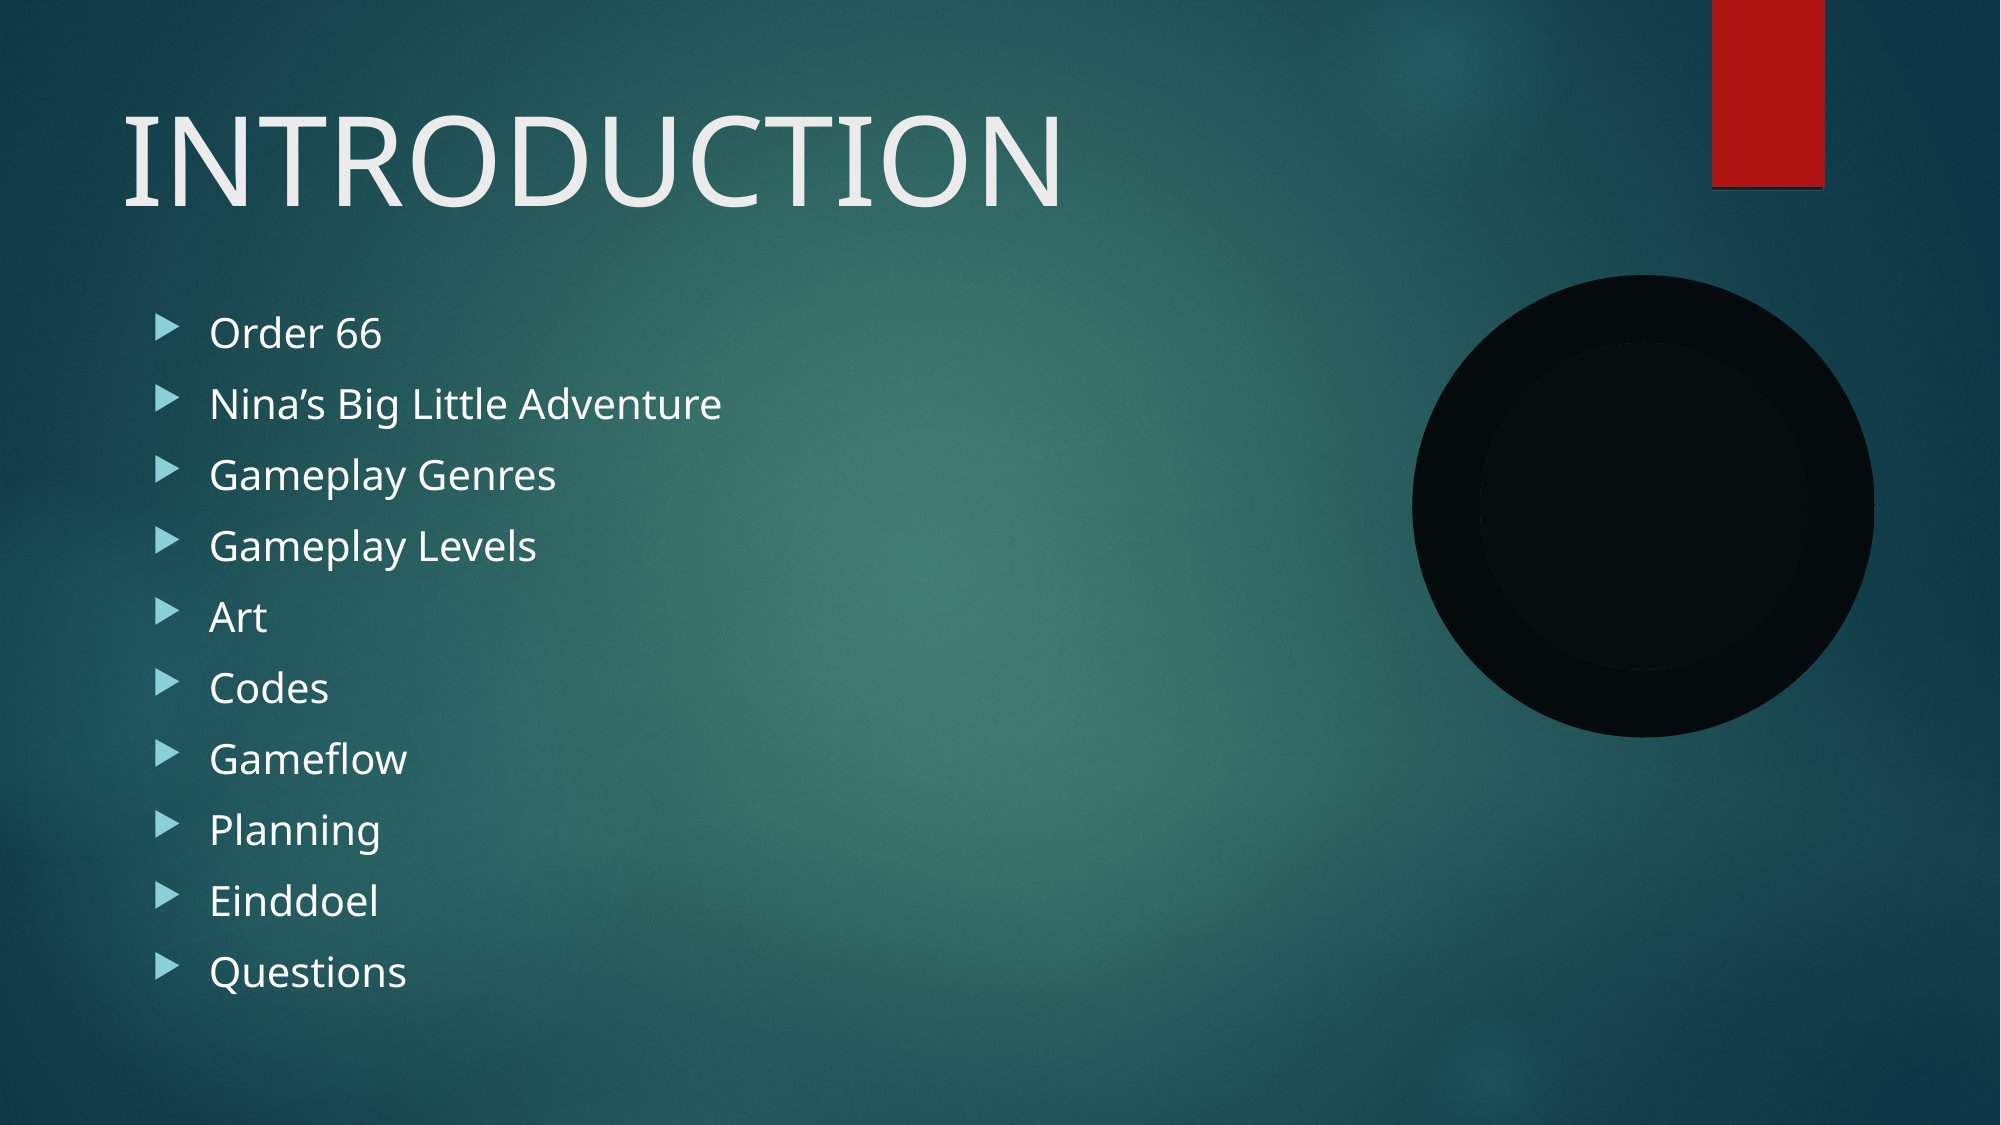

# INTRODUCTION
Order 66
Nina’s Big Little Adventure
Gameplay Genres
Gameplay Levels
Art
Codes
Gameflow
Planning
Einddoel
Questions